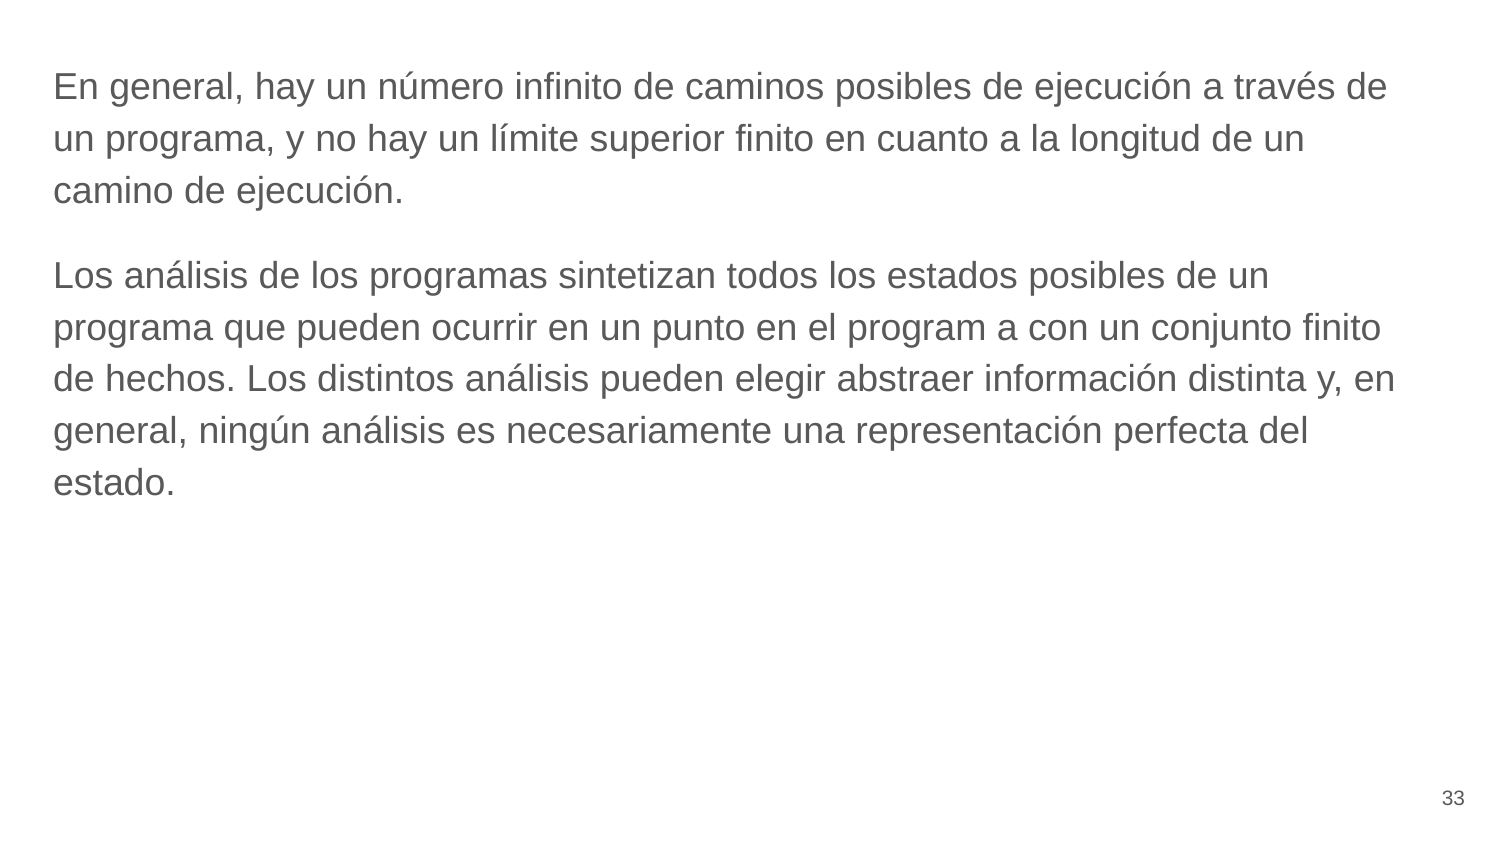

# En general, hay un número infinito de caminos posibles de ejecución a través de un programa, y no hay un límite superior finito en cuanto a la longitud de un camino de ejecución.
Los análisis de los programas sintetizan todos los estados posibles de un programa que pueden ocurrir en un punto en el program a con un conjunto finito de hechos. Los distintos análisis pueden elegir abstraer información distinta y, en general, ningún análisis es necesariamente una representación perfecta del estado.